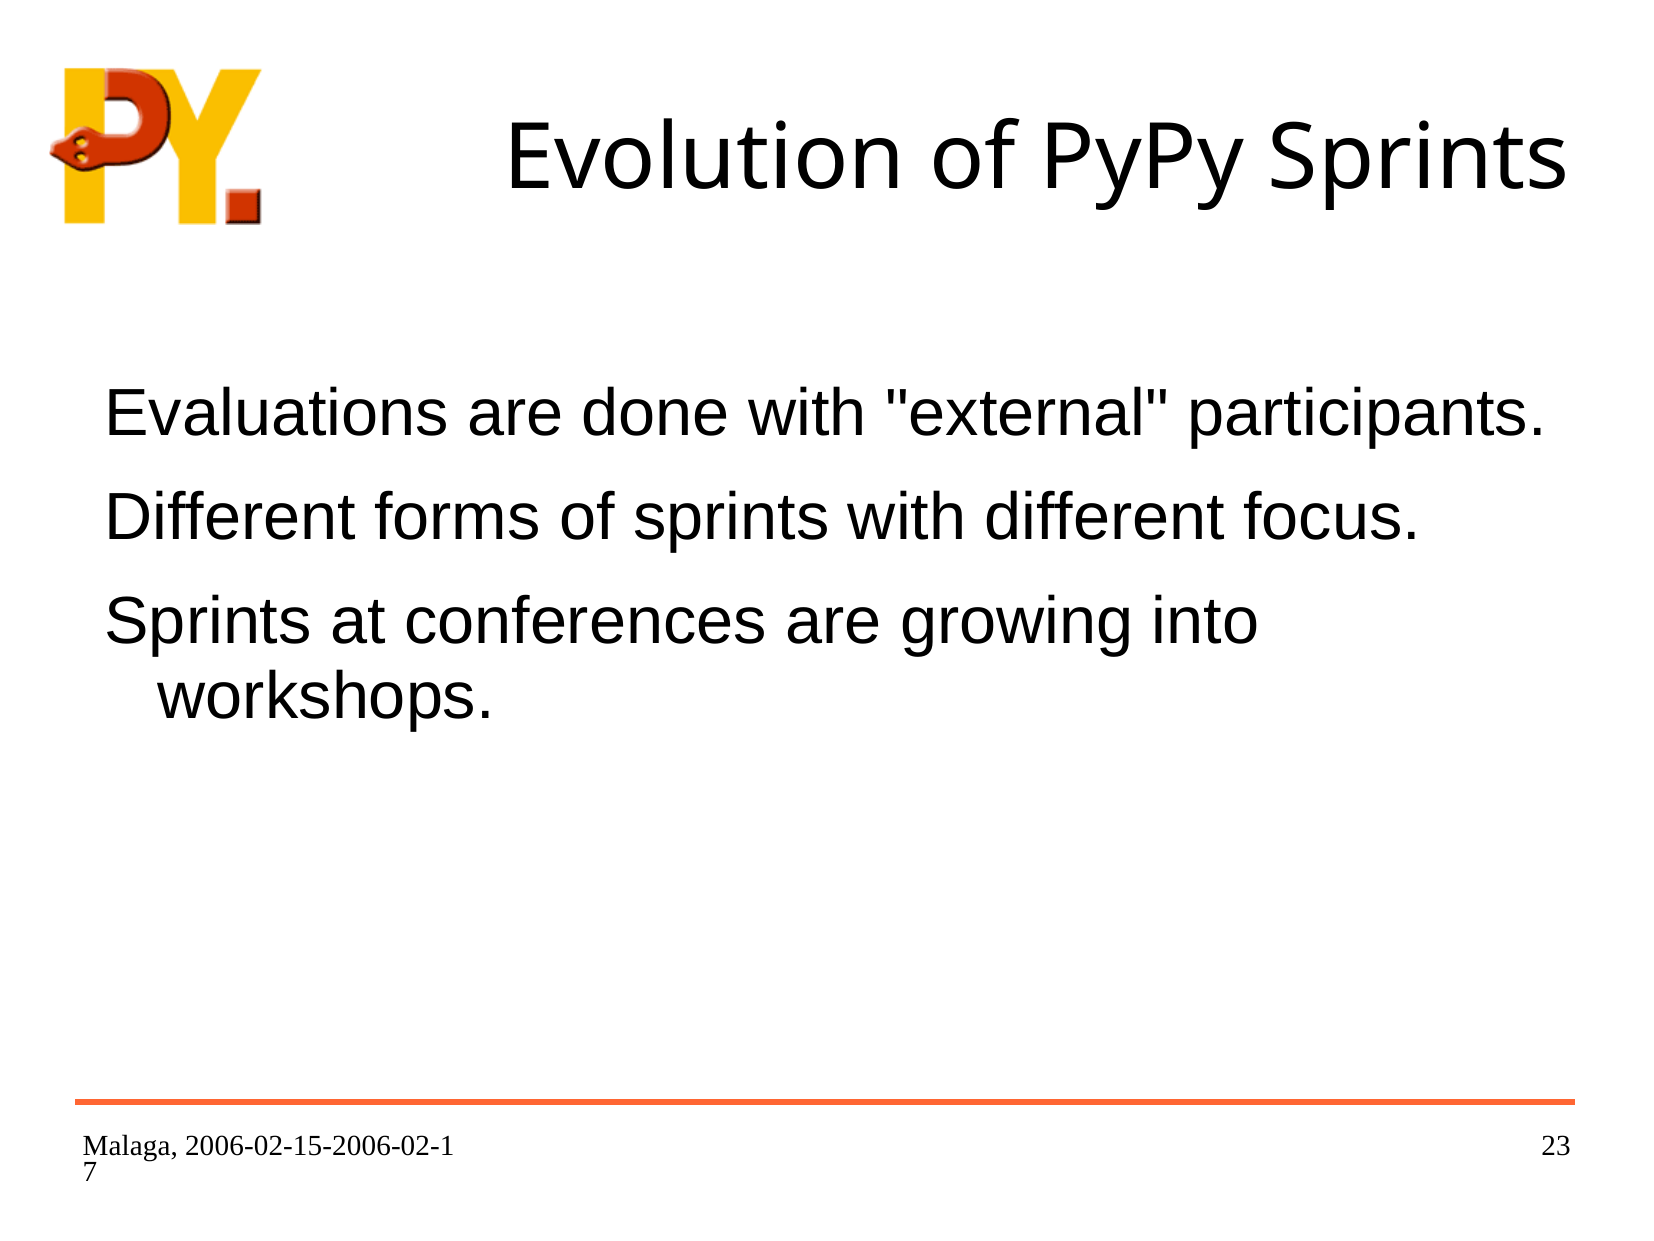

# Evolution of PyPy Sprints
Evaluations are done with "external" participants.
Different forms of sprints with different focus.
Sprints at conferences are growing into workshops.
Malaga, 2006-02-15-2006-02-17
23